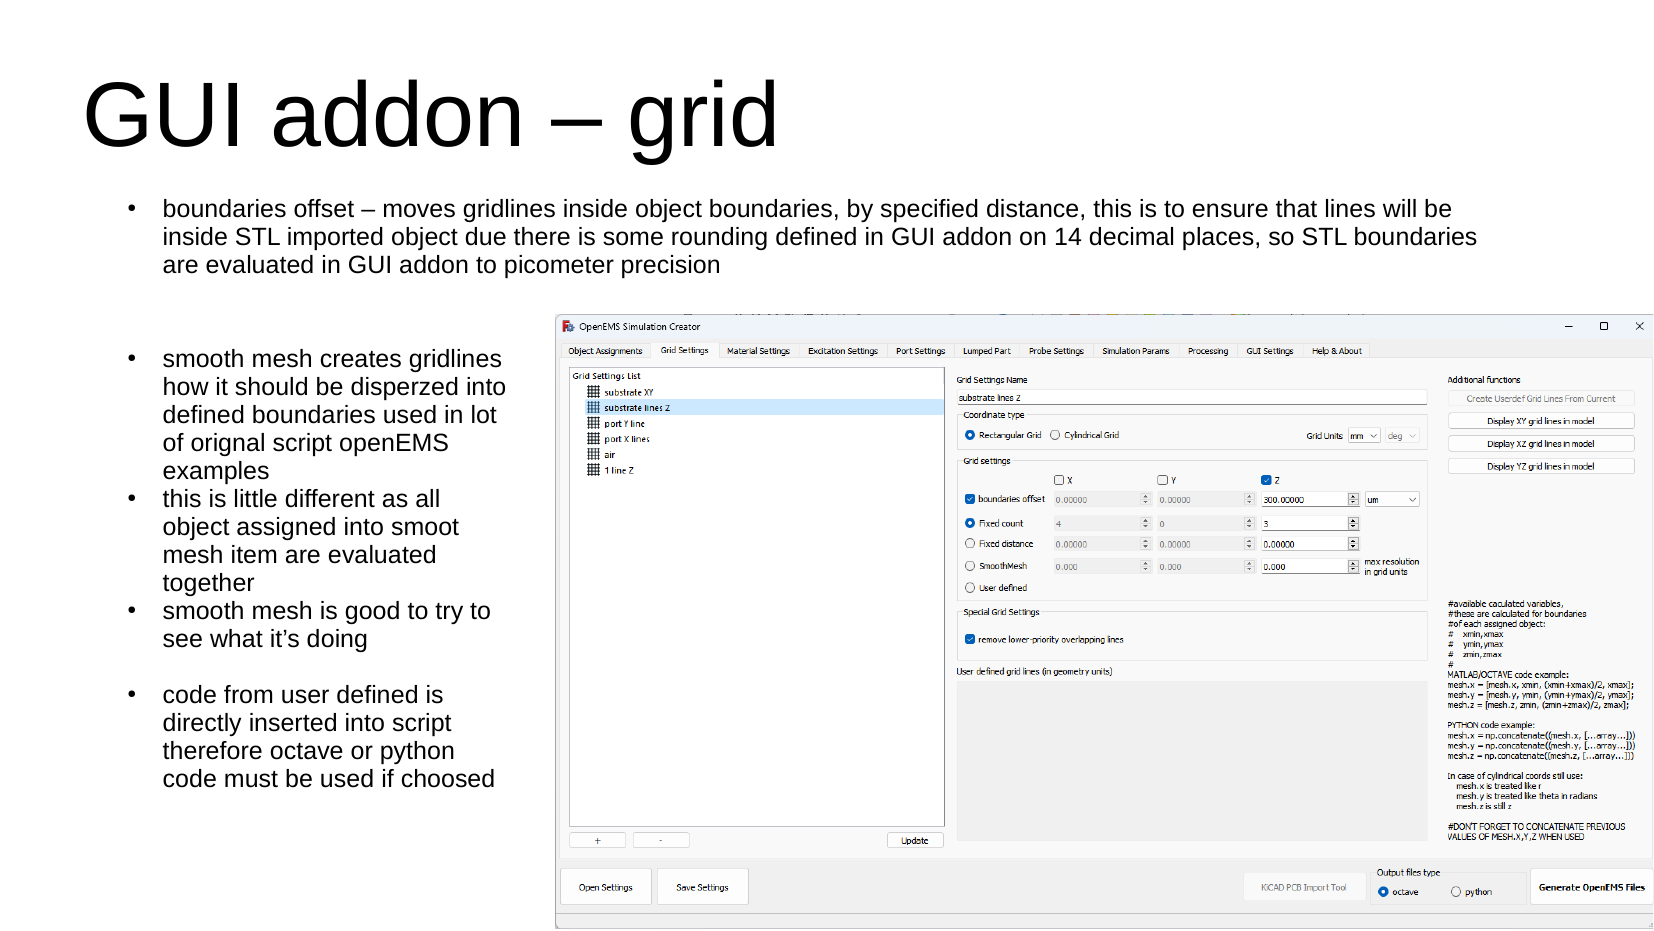

# GUI addon – grid
boundaries offset – moves gridlines inside object boundaries, by specified distance, this is to ensure that lines will be inside STL imported object due there is some rounding defined in GUI addon on 14 decimal places, so STL boundaries are evaluated in GUI addon to picometer precision
smooth mesh creates gridlines how it should be disperzed into defined boundaries used in lot of orignal script openEMS examples
this is little different as all object assigned into smoot mesh item are evaluated together
smooth mesh is good to try to see what it’s doing
code from user defined is directly inserted into script therefore octave or python code must be used if choosed